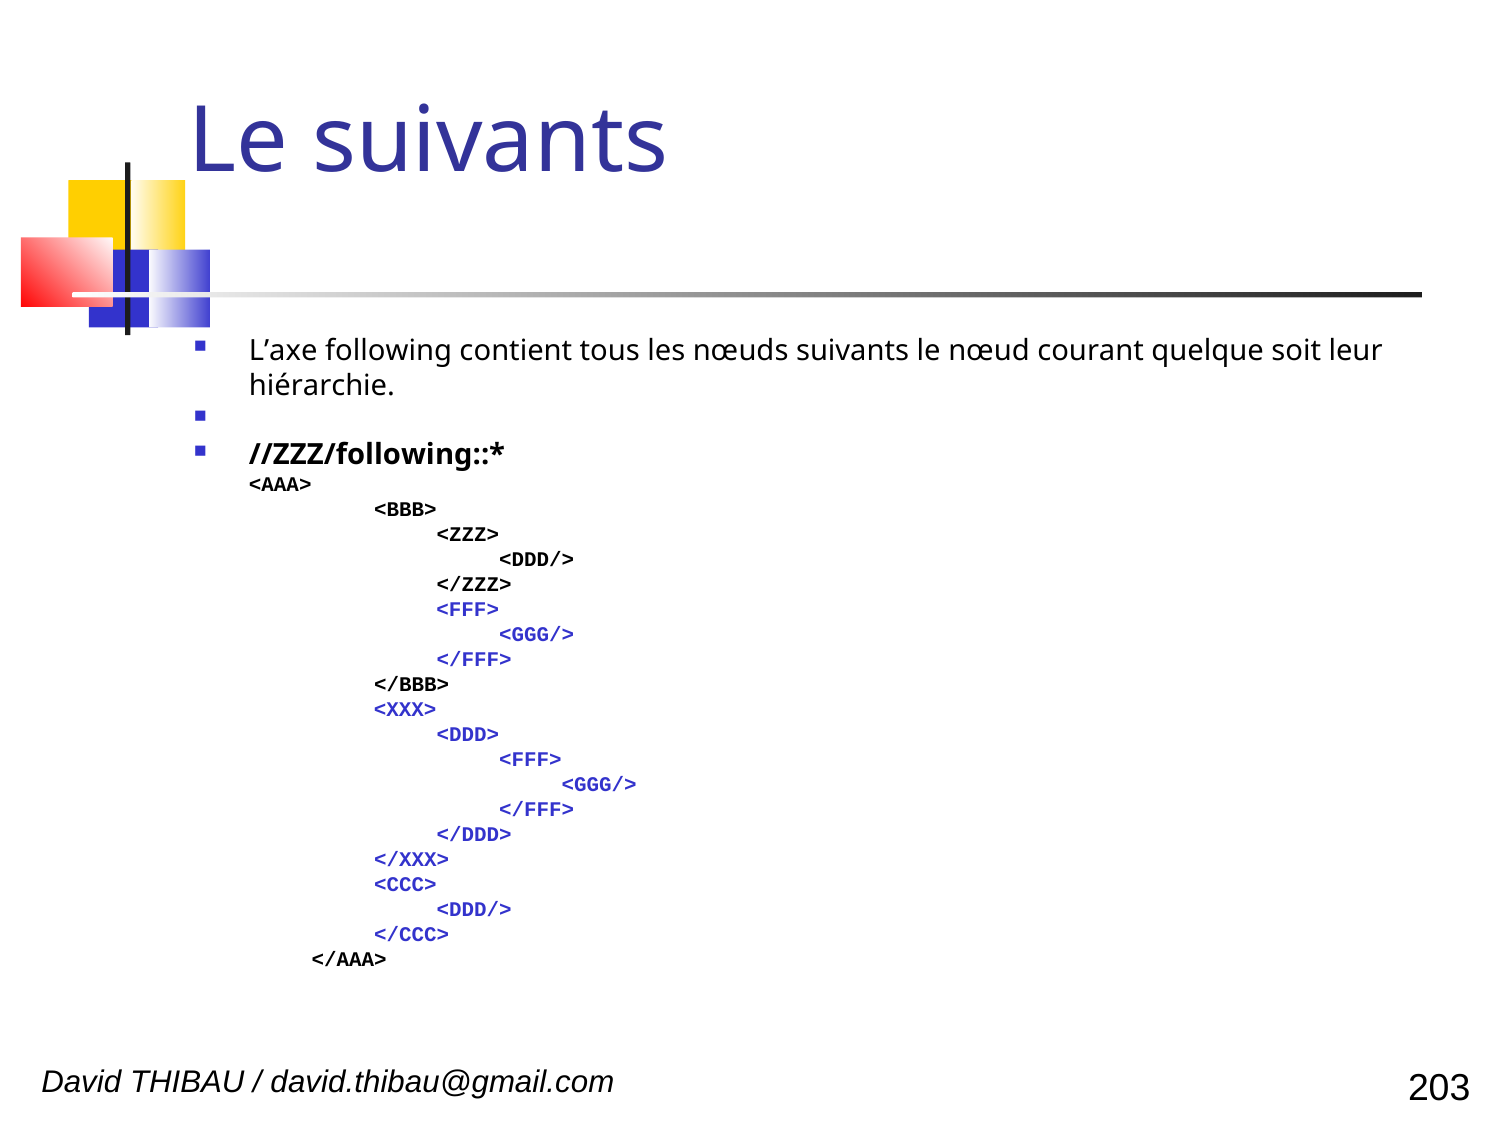

# Le suivants
L’axe following contient tous les nœuds suivants le nœud courant quelque soit leur hiérarchie.
//ZZZ/following::*
<AAA>
          <BBB>
               <ZZZ>
                    <DDD/>
               </ZZZ>
               <FFF>
                    <GGG/>
               </FFF>
          </BBB>
          <XXX>
               <DDD>
                    <FFF>
                         <GGG/>
                    </FFF>
               </DDD>
          </XXX>
          <CCC>
               <DDD/>
          </CCC>
     </AAA>